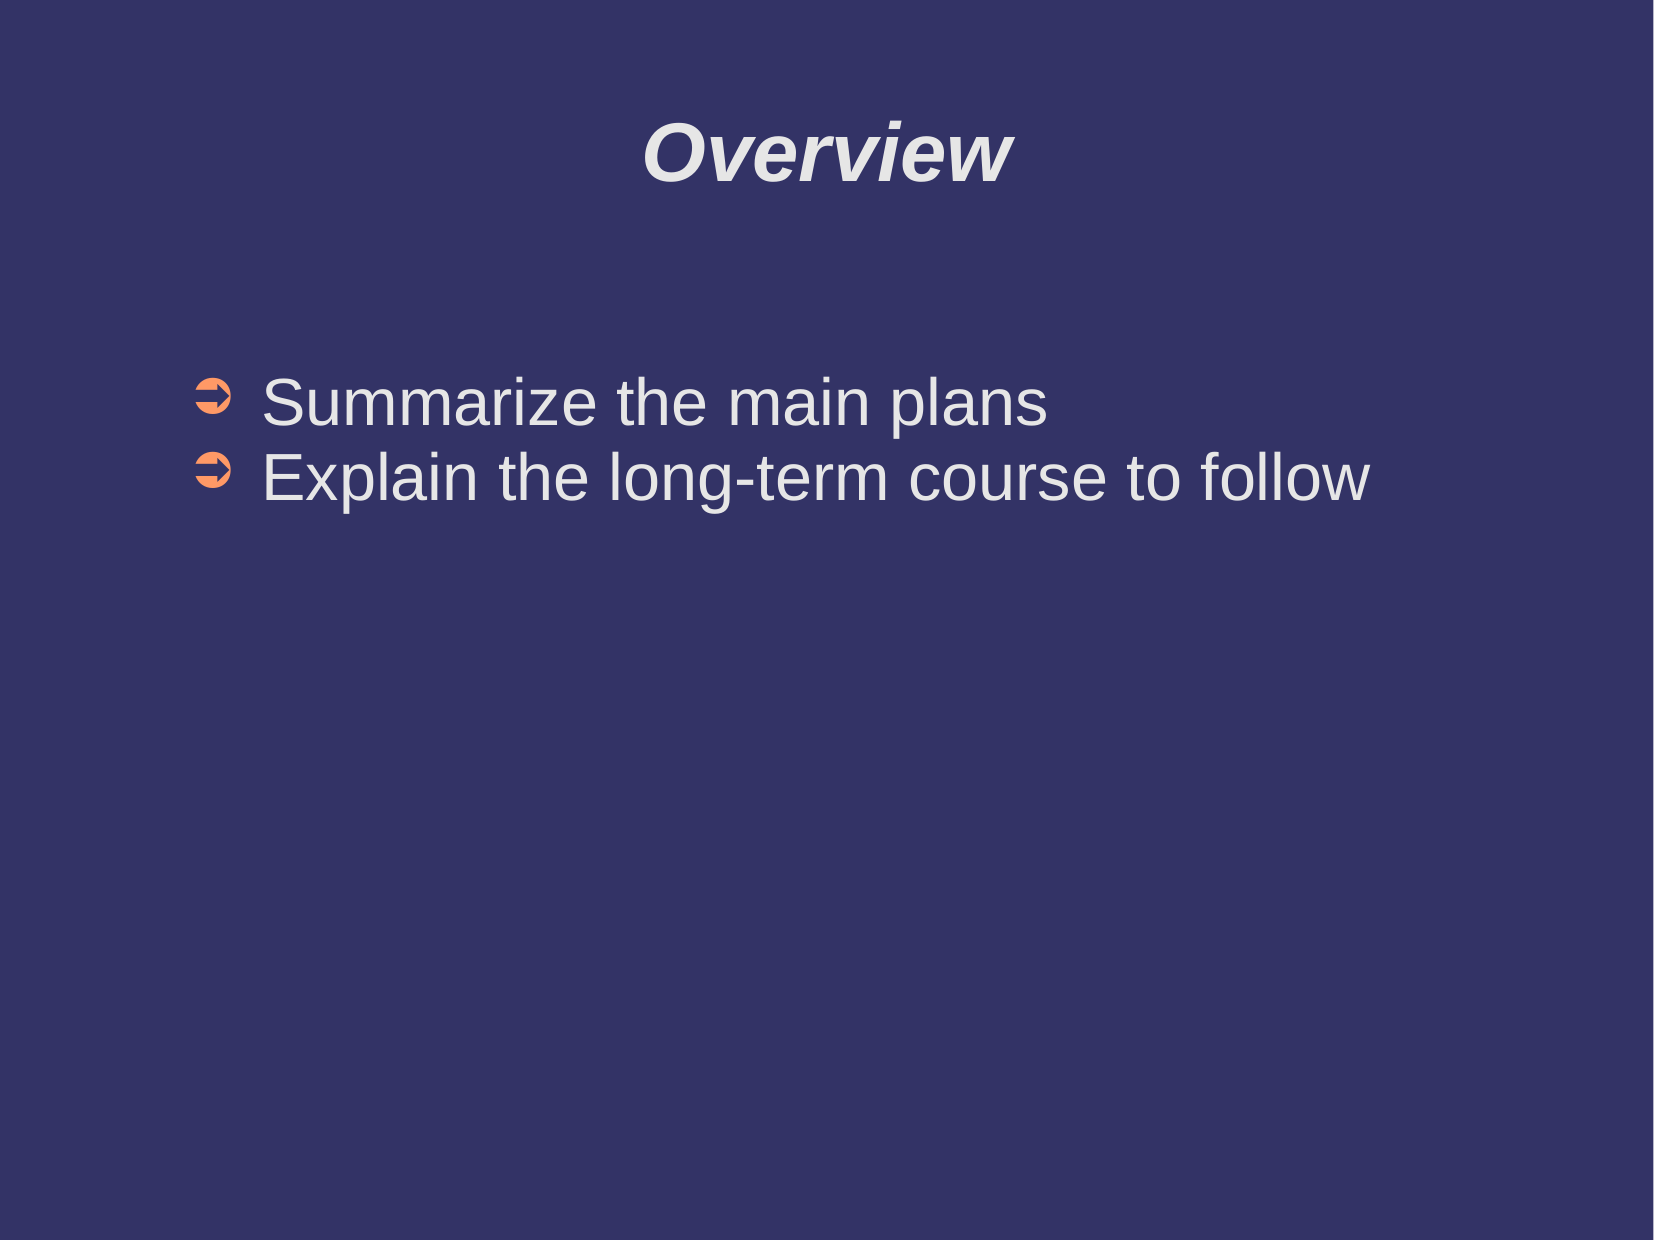

# Overview
Summarize the main plans
Explain the long-term course to follow